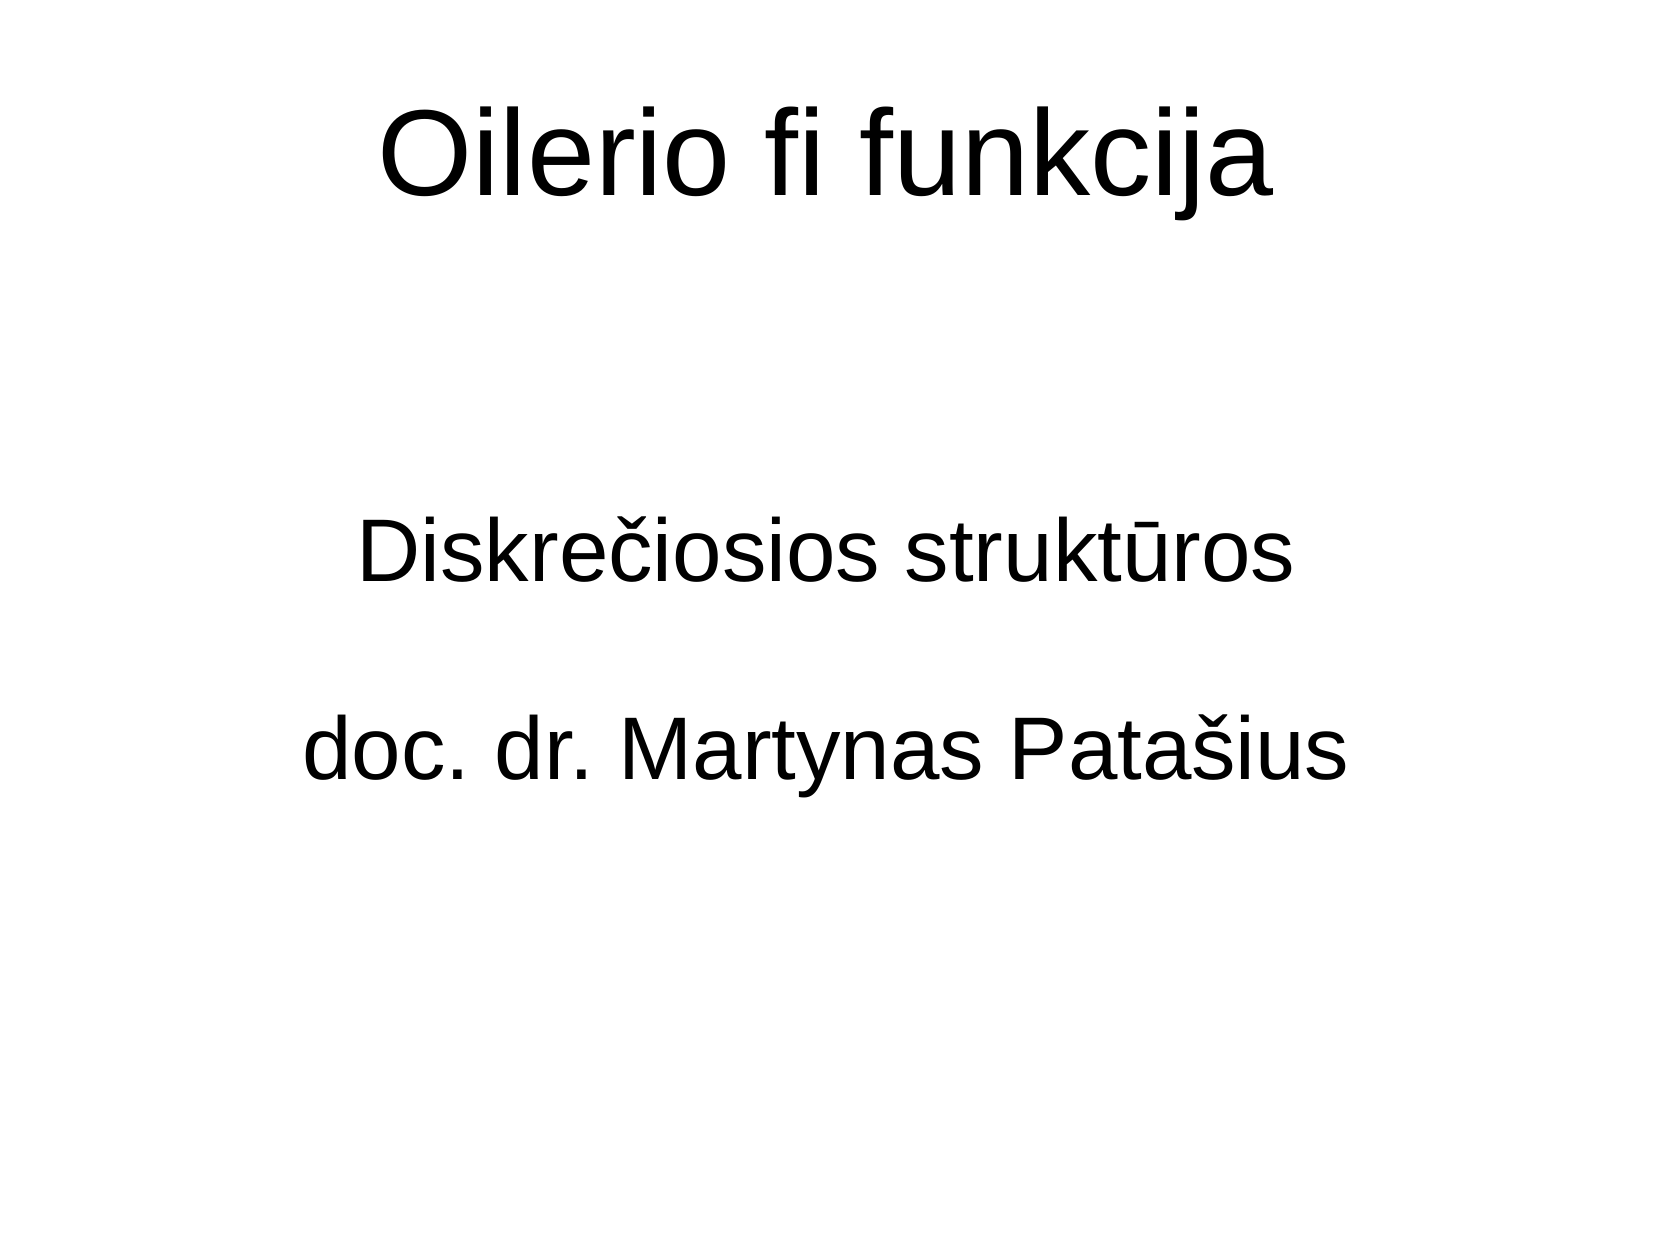

# Oilerio fi funkcija
Diskrečiosios struktūros
doc. dr. Martynas Patašius